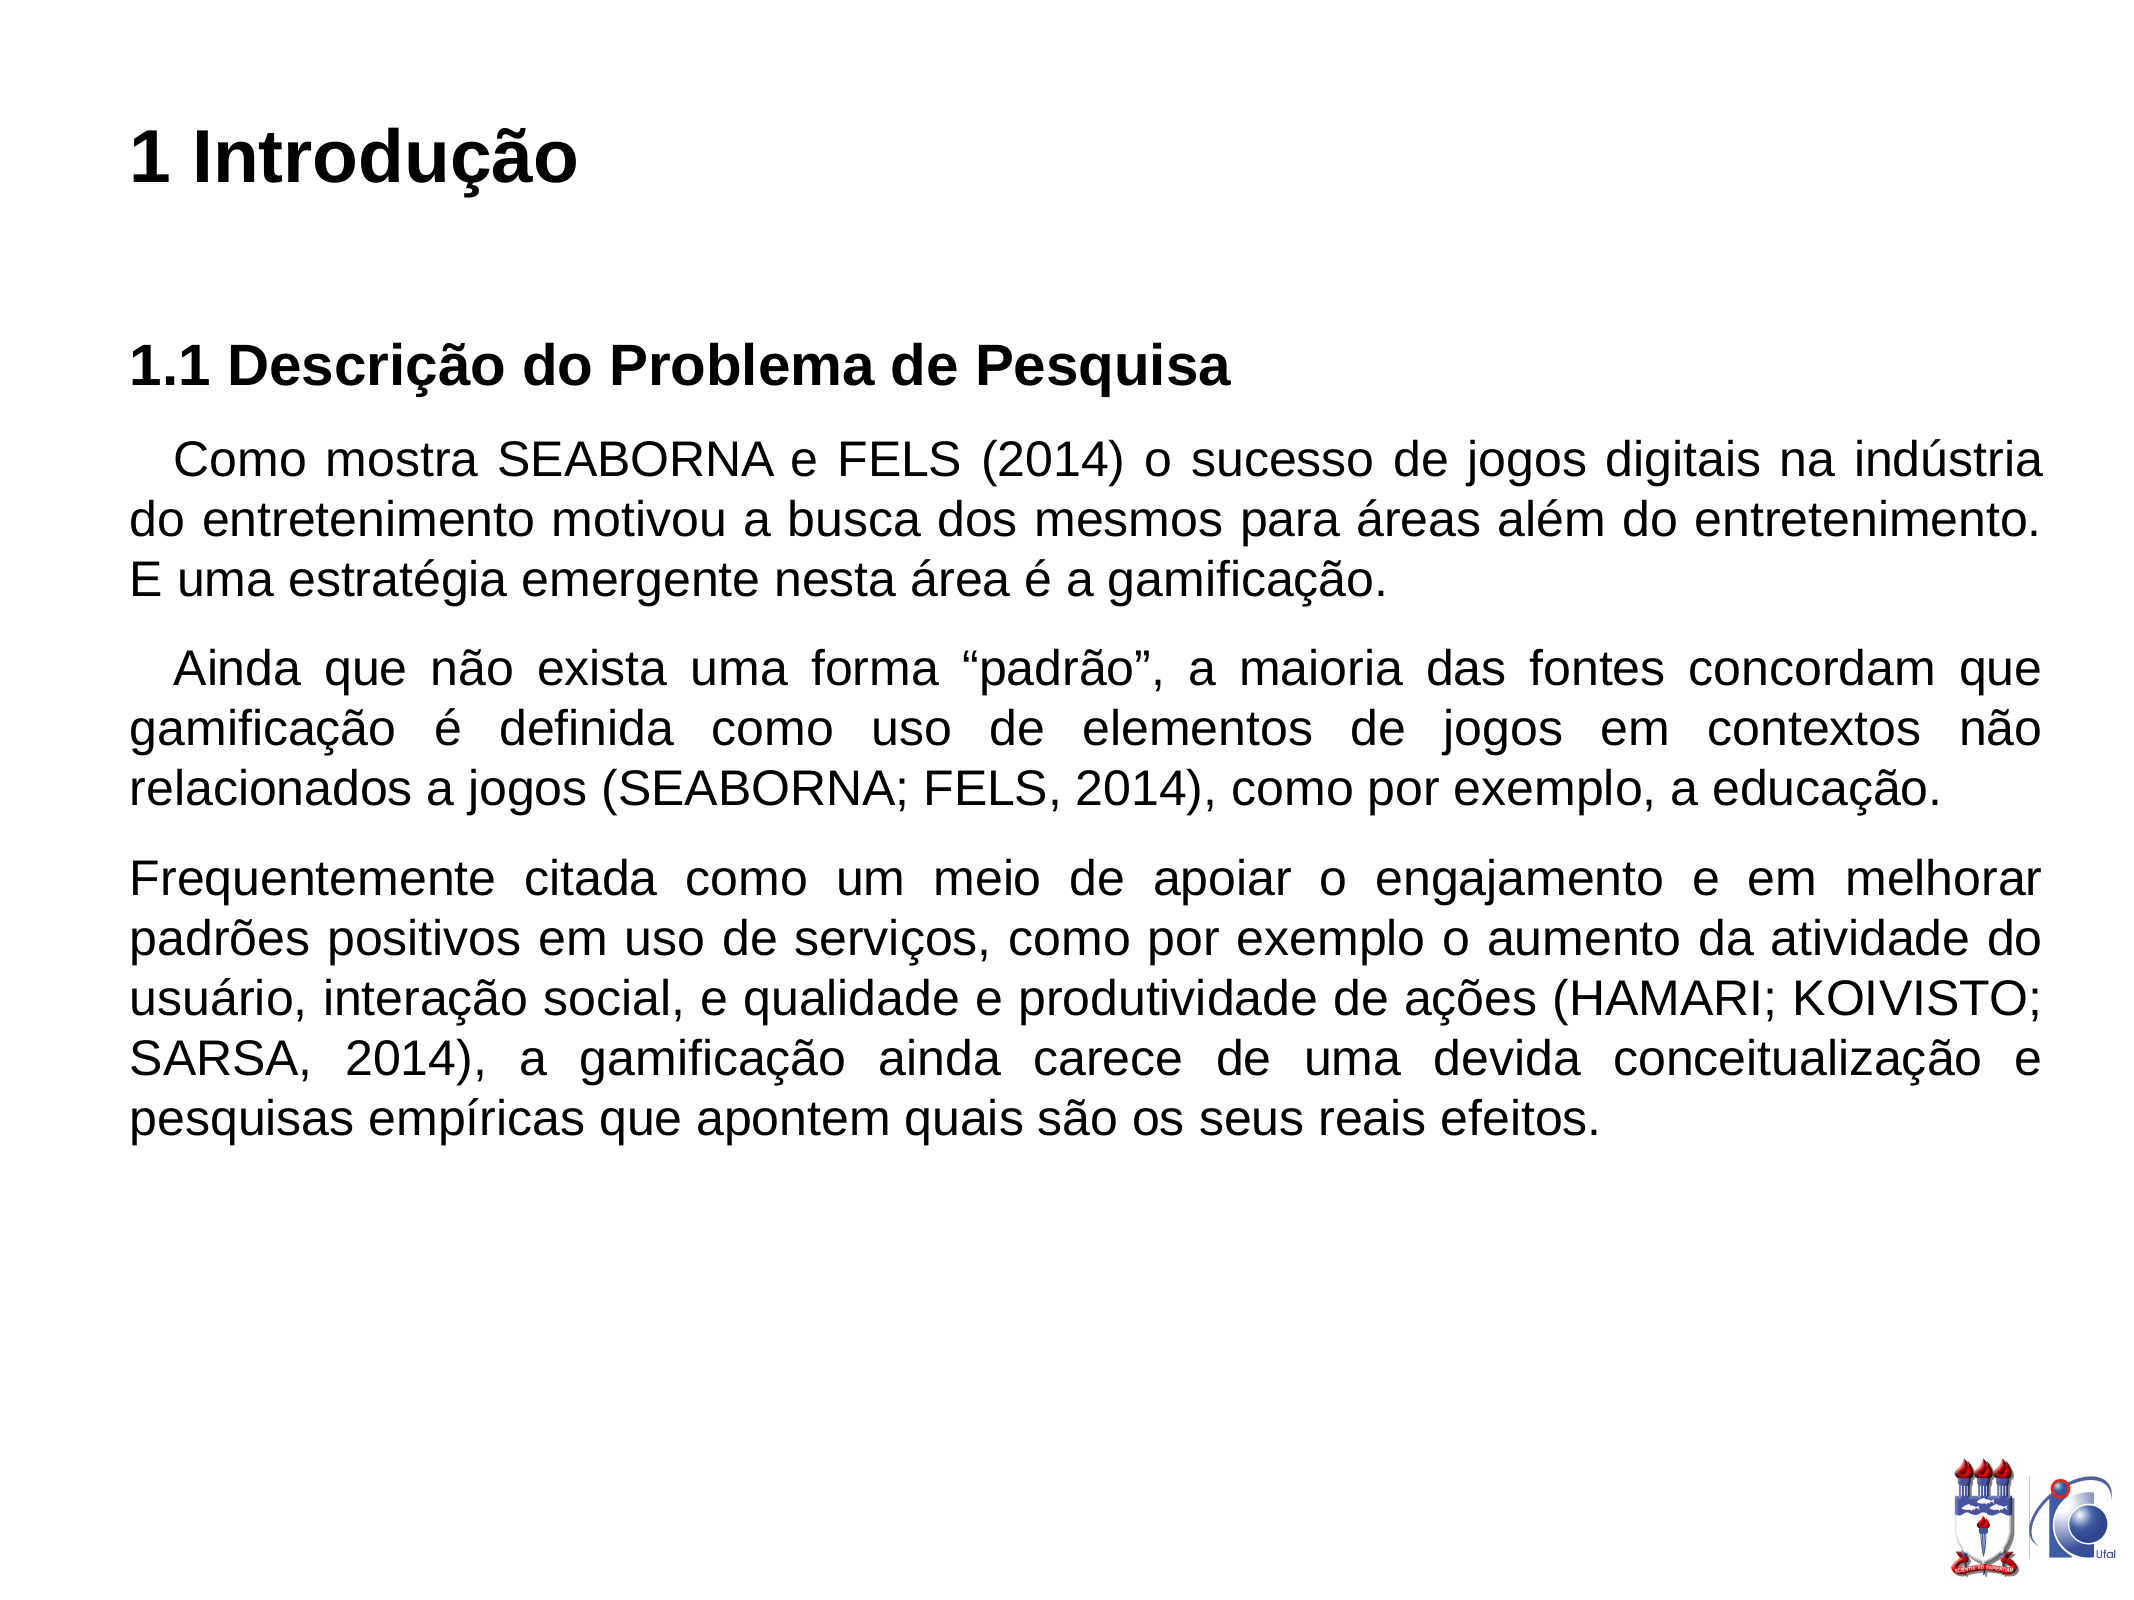

# 1 Introdução
1.1 Descrição do Problema de Pesquisa
Como mostra SEABORNA e FELS (2014) o sucesso de jogos digitais na indústria do entretenimento motivou a busca dos mesmos para áreas além do entretenimento. E uma estratégia emergente nesta área é a gamificação.
Ainda que não exista uma forma “padrão”, a maioria das fontes concordam que gamificação é definida como uso de elementos de jogos em contextos não relacionados a jogos (SEABORNA; FELS, 2014), como por exemplo, a educação.
Frequentemente citada como um meio de apoiar o engajamento e em melhorar padrões positivos em uso de serviços, como por exemplo o aumento da atividade do usuário, interação social, e qualidade e produtividade de ações (HAMARI; KOIVISTO; SARSA, 2014), a gamificação ainda carece de uma devida conceitualização e pesquisas empíricas que apontem quais são os seus reais efeitos.